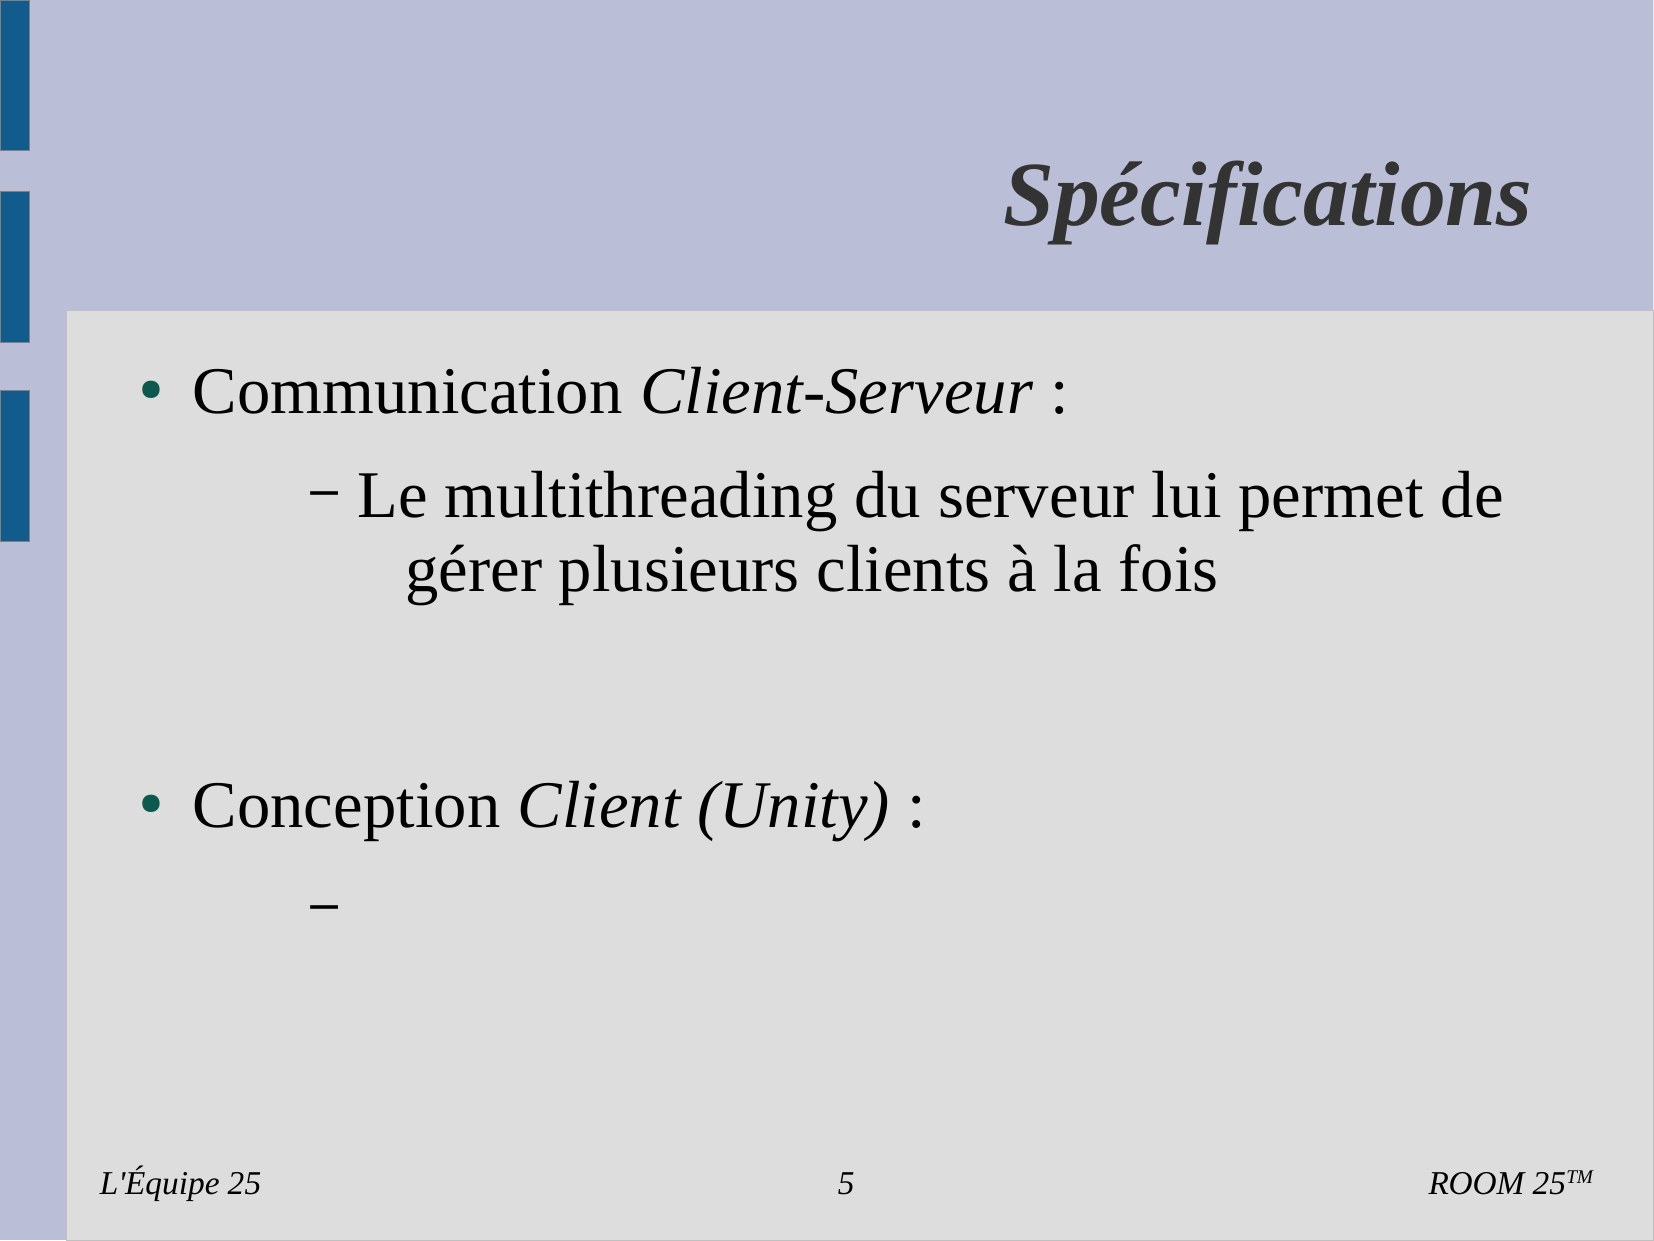

# Spécifications
Communication Client-Serveur :
Le multithreading du serveur lui permet de gérer plusieurs clients à la fois
Conception Client (Unity) :
L'Équipe 25			 					5								ROOM 25TM